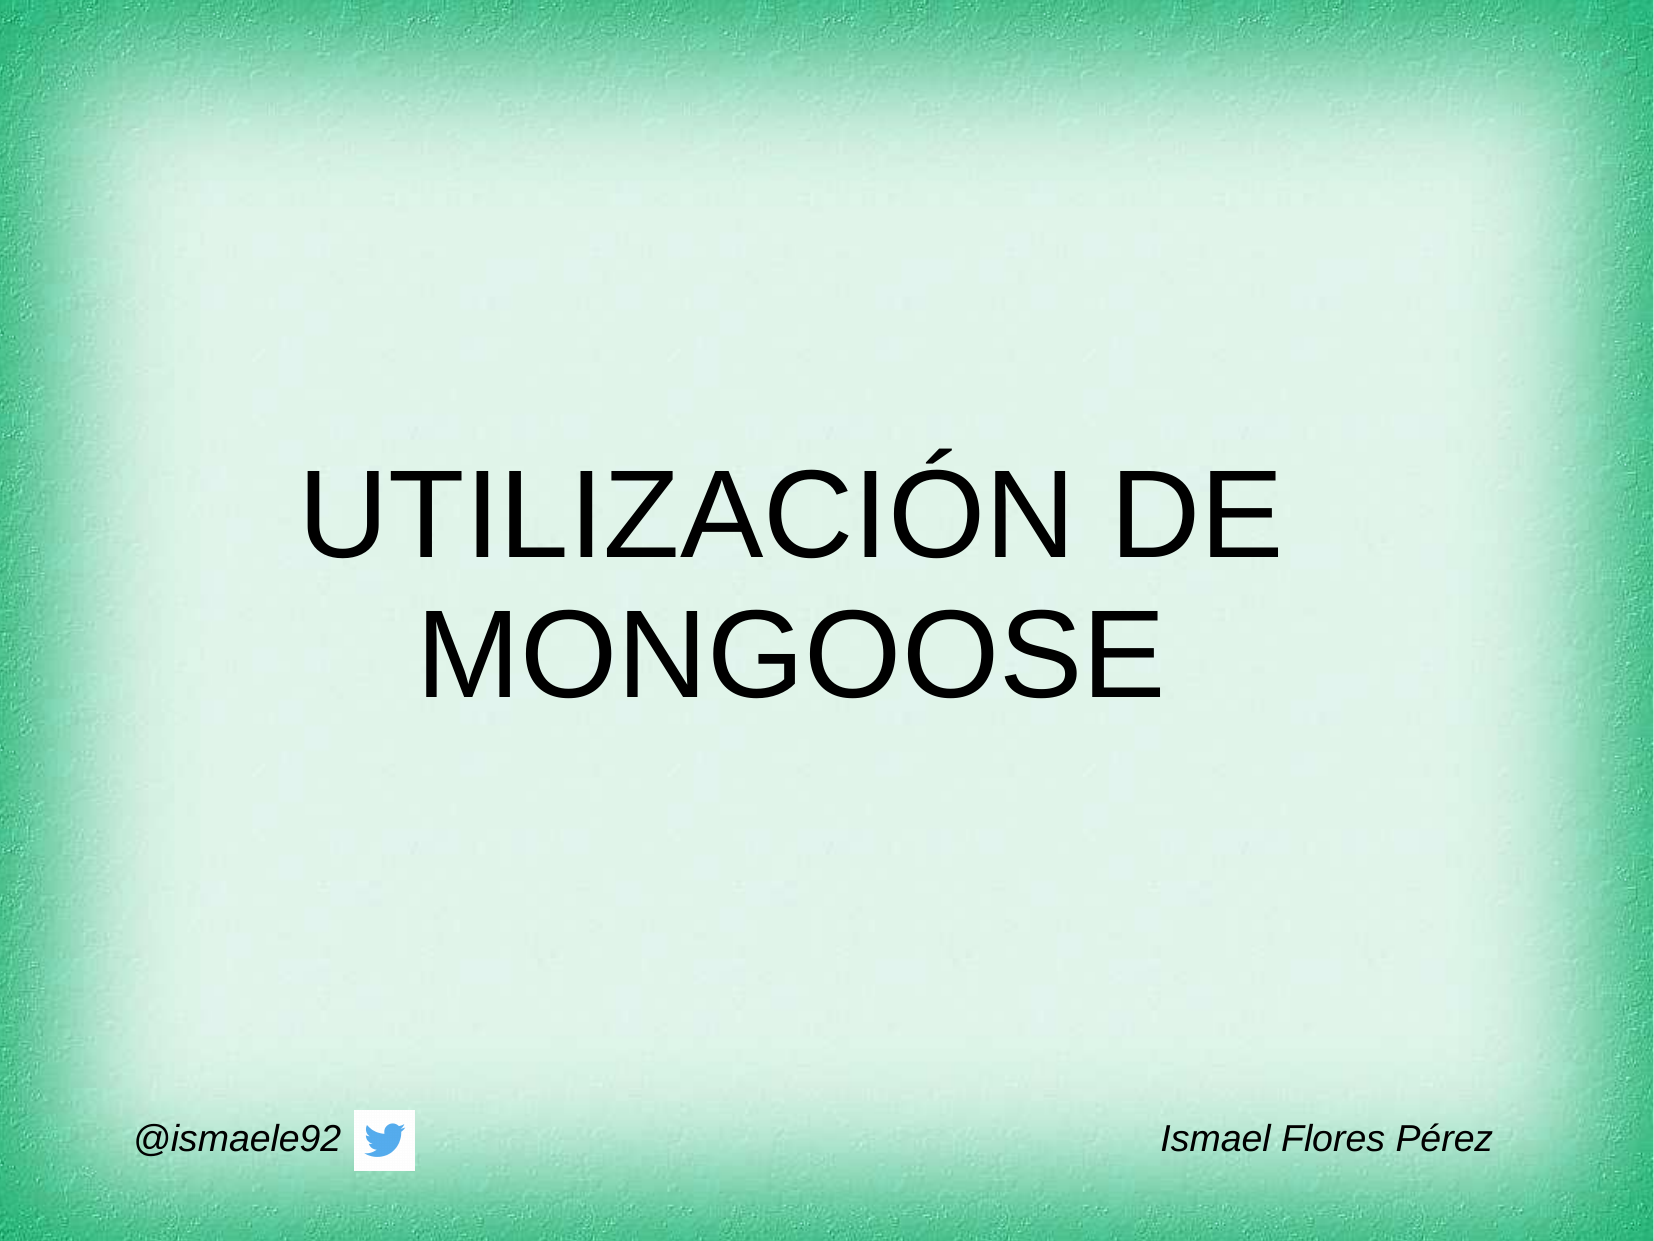

UTILIZACIÓN DE MONGOOSE
@ismaele92
Ismael Flores Pérez